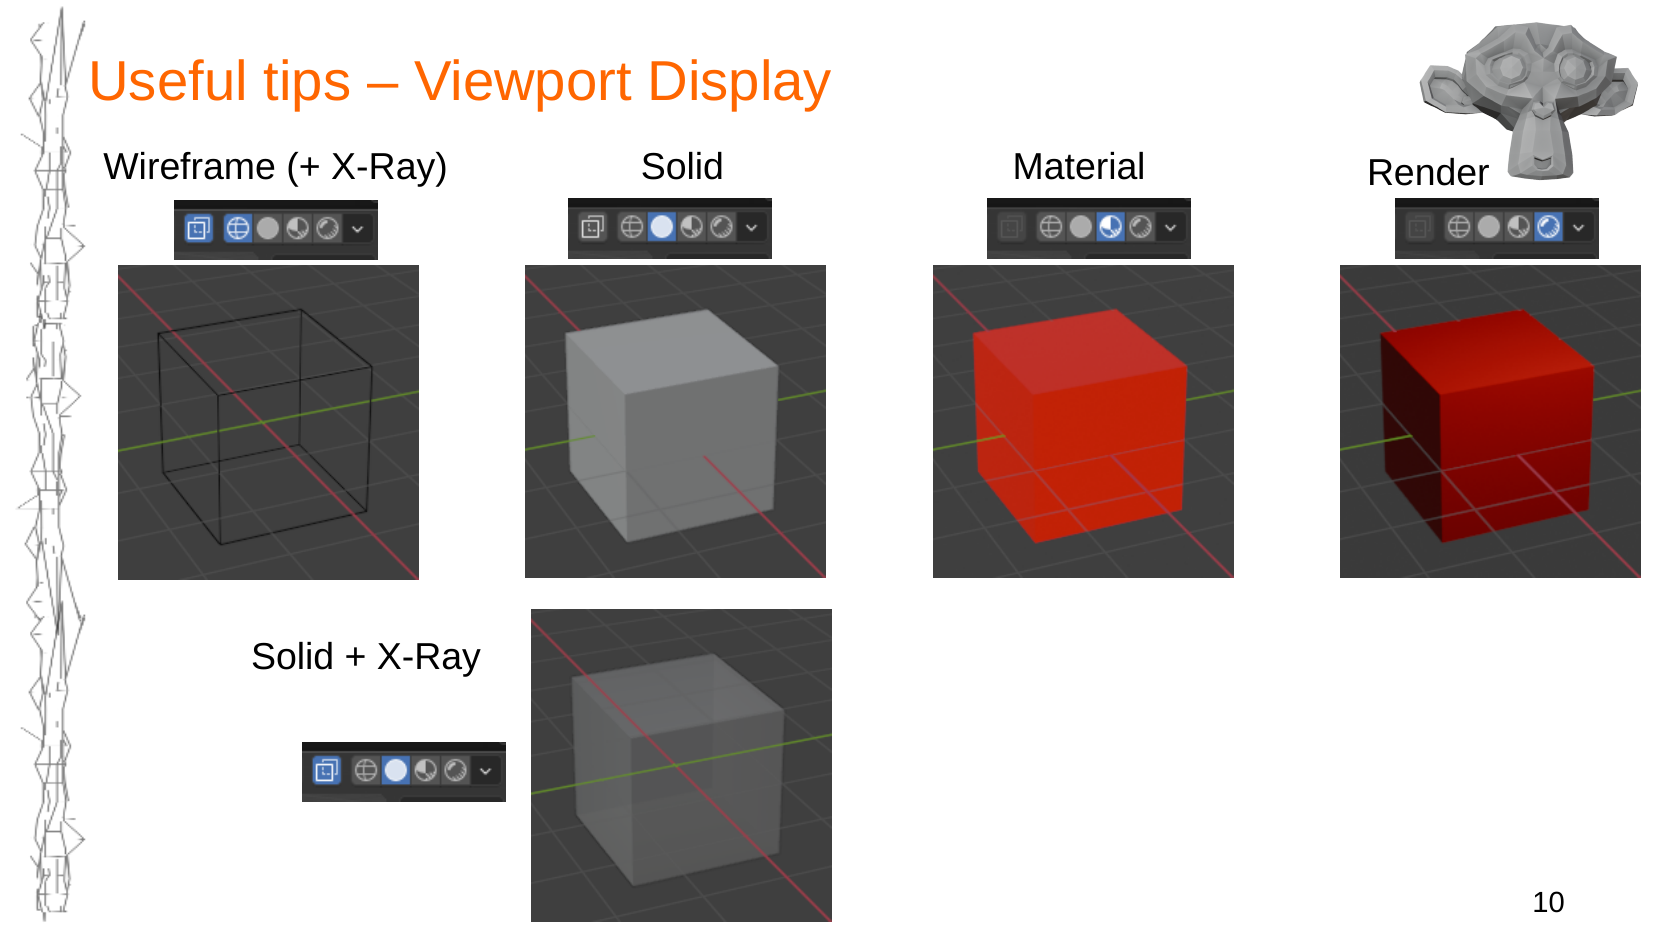

# Useful tips – Viewport Display
Wireframe (+ X-Ray)
Solid
Material
Render
Solid + X-Ray
10